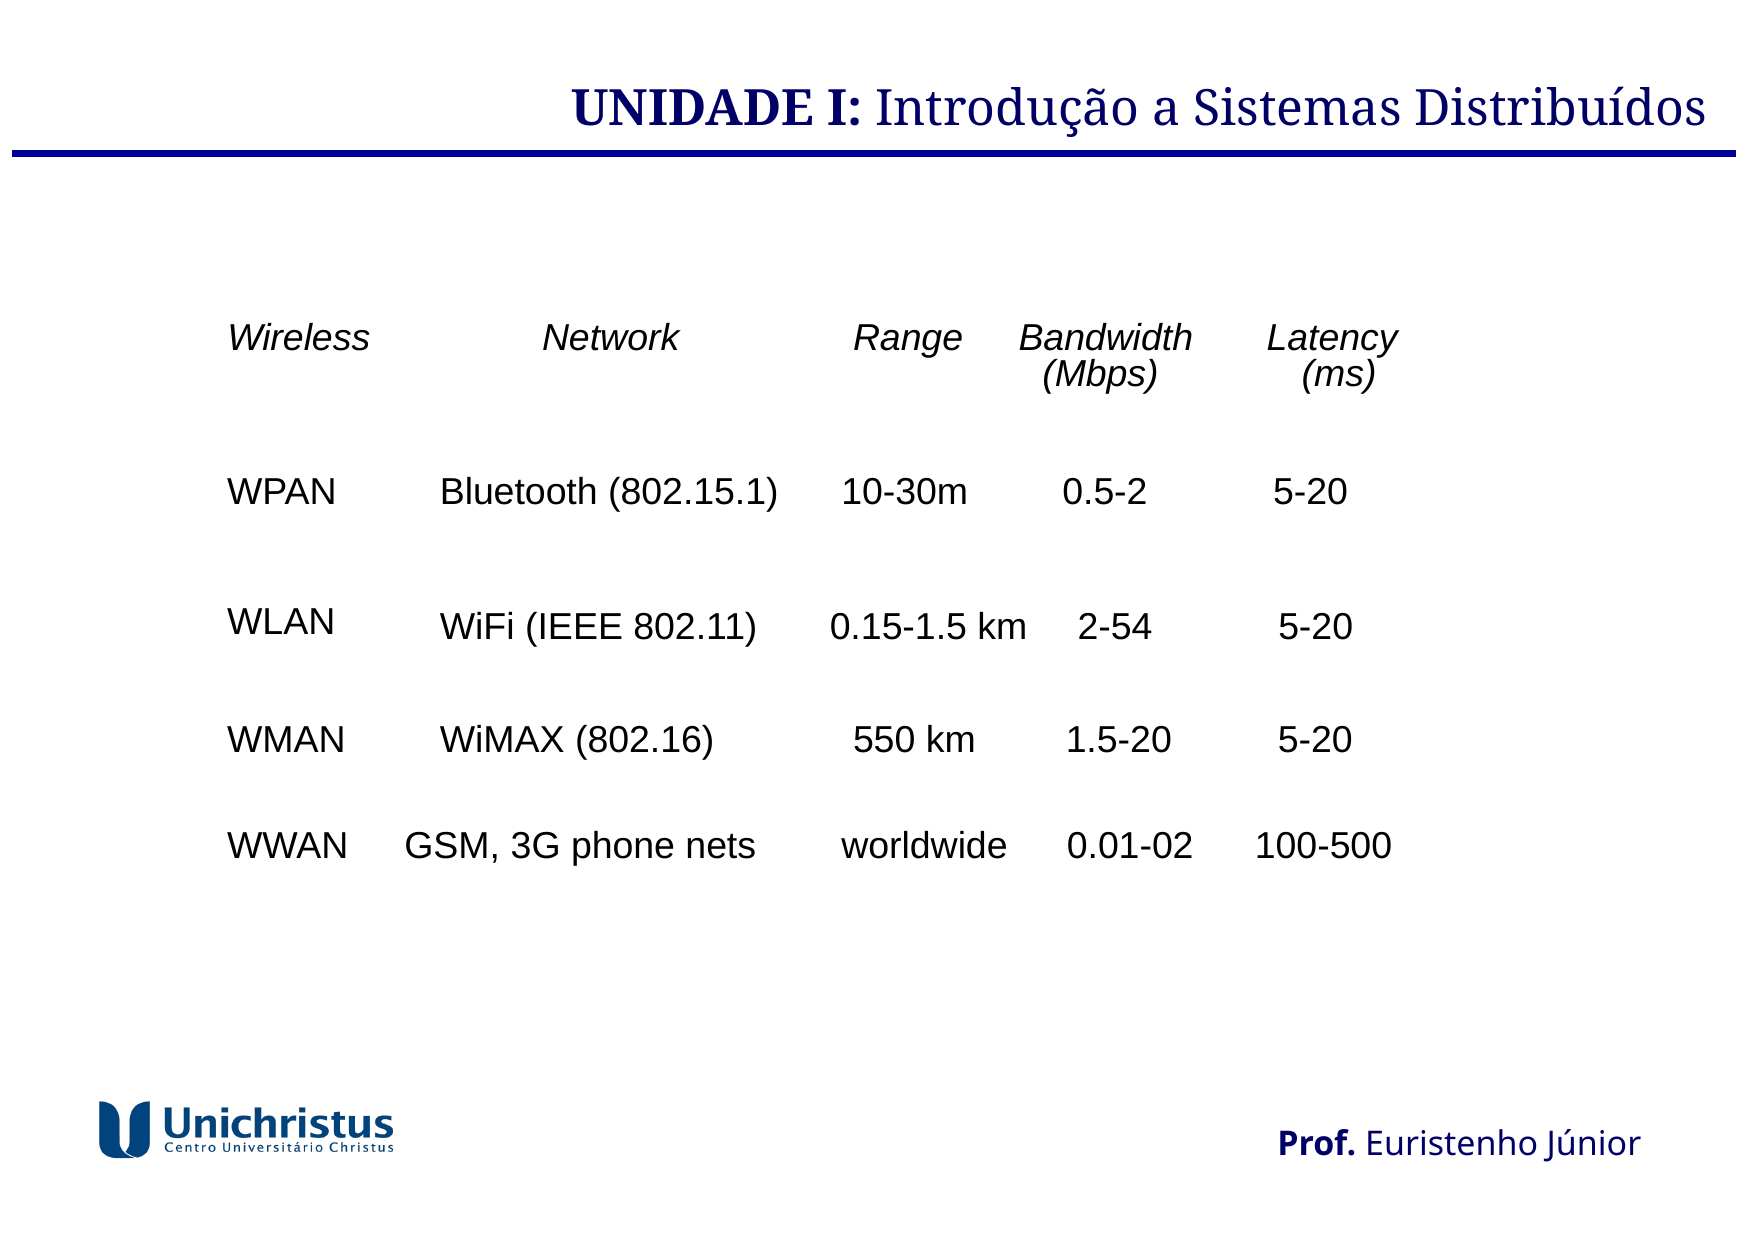

UNIDADE I: Introdução a Sistemas Distribuídos
Wireless
 Network
Range
Bandwidth
Latency
(Mbps)
(ms)
WPAN
Bluetooth (802.15.1) 10-30m 0.5-2 5-20
WLAN
WiFi (IEEE 802.11)
0.15-1.5 km
2-54
5-20
WMAN
WiMAX (802.16)
550 km
1.5-20
5-20
WWAN
GSM, 3G phone nets
worldwide
0.01-02
100-500
Prof. Euristenho Júnior